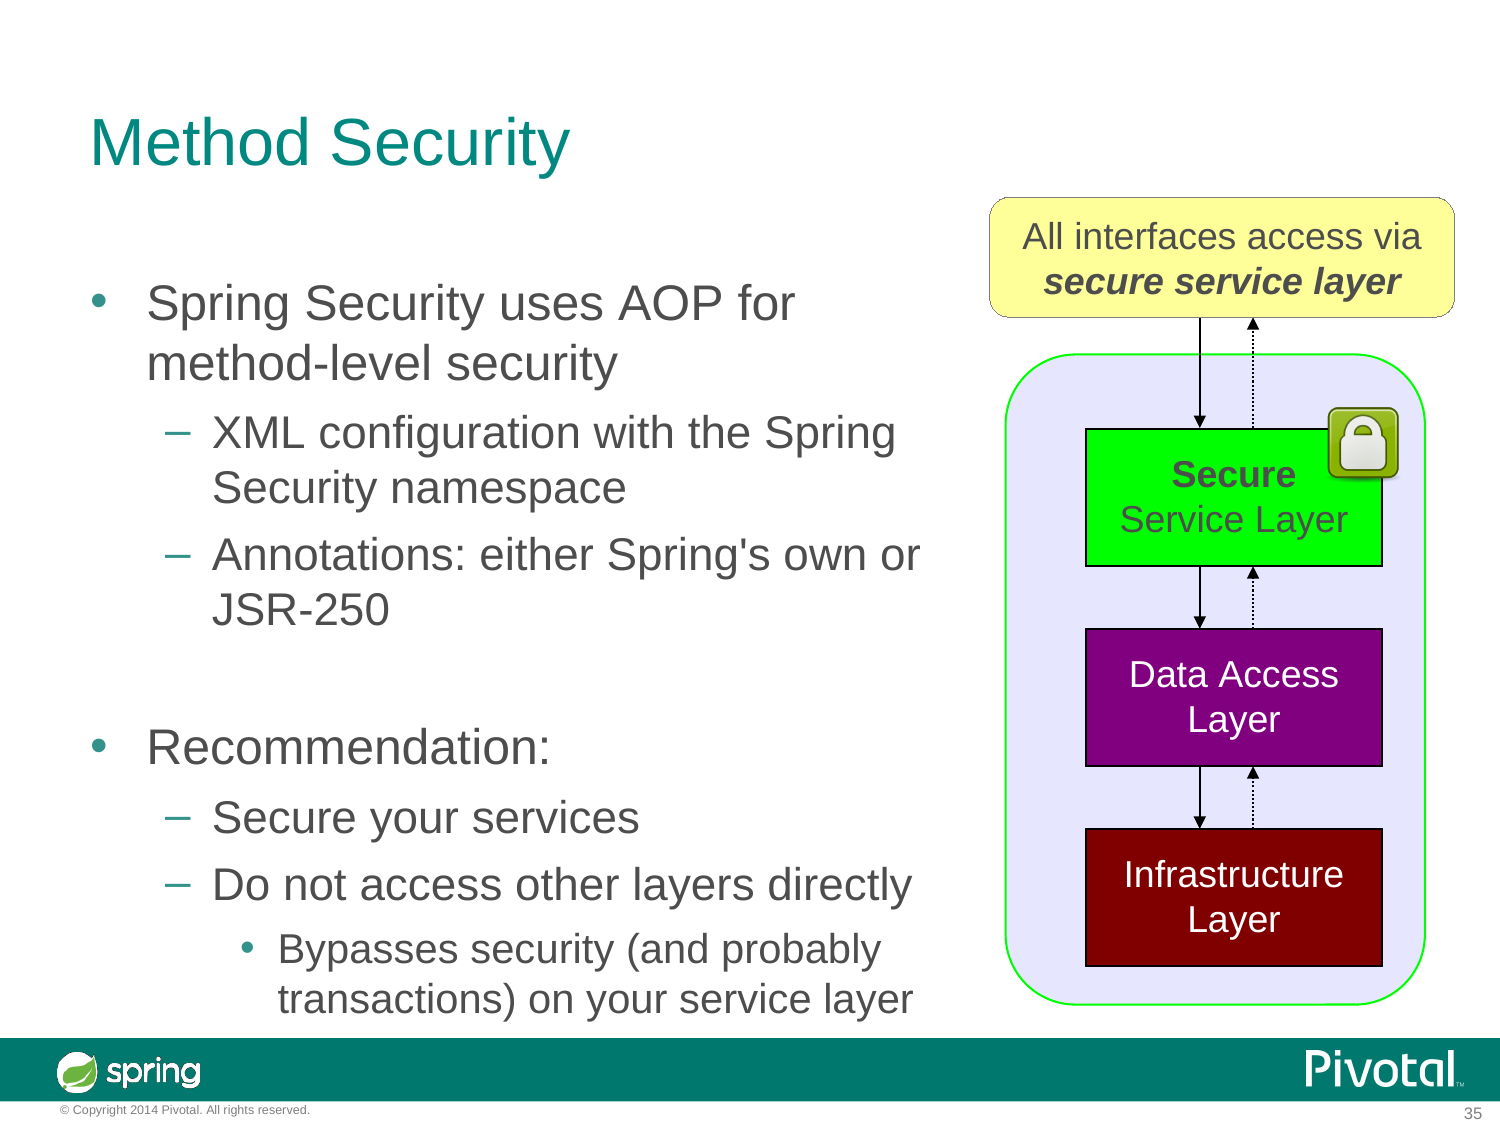

# Method Security
All interfaces access via secure service layer
Secure
Service Layer
Data Access
Layer
Infrastructure
Layer
Spring Security uses AOP for method-level security
XML configuration with the Spring Security namespace
Annotations: either Spring's own or JSR-250
Recommendation:
Secure your services
Do not access other layers directly
Bypasses security (and probably transactions) on your service layer